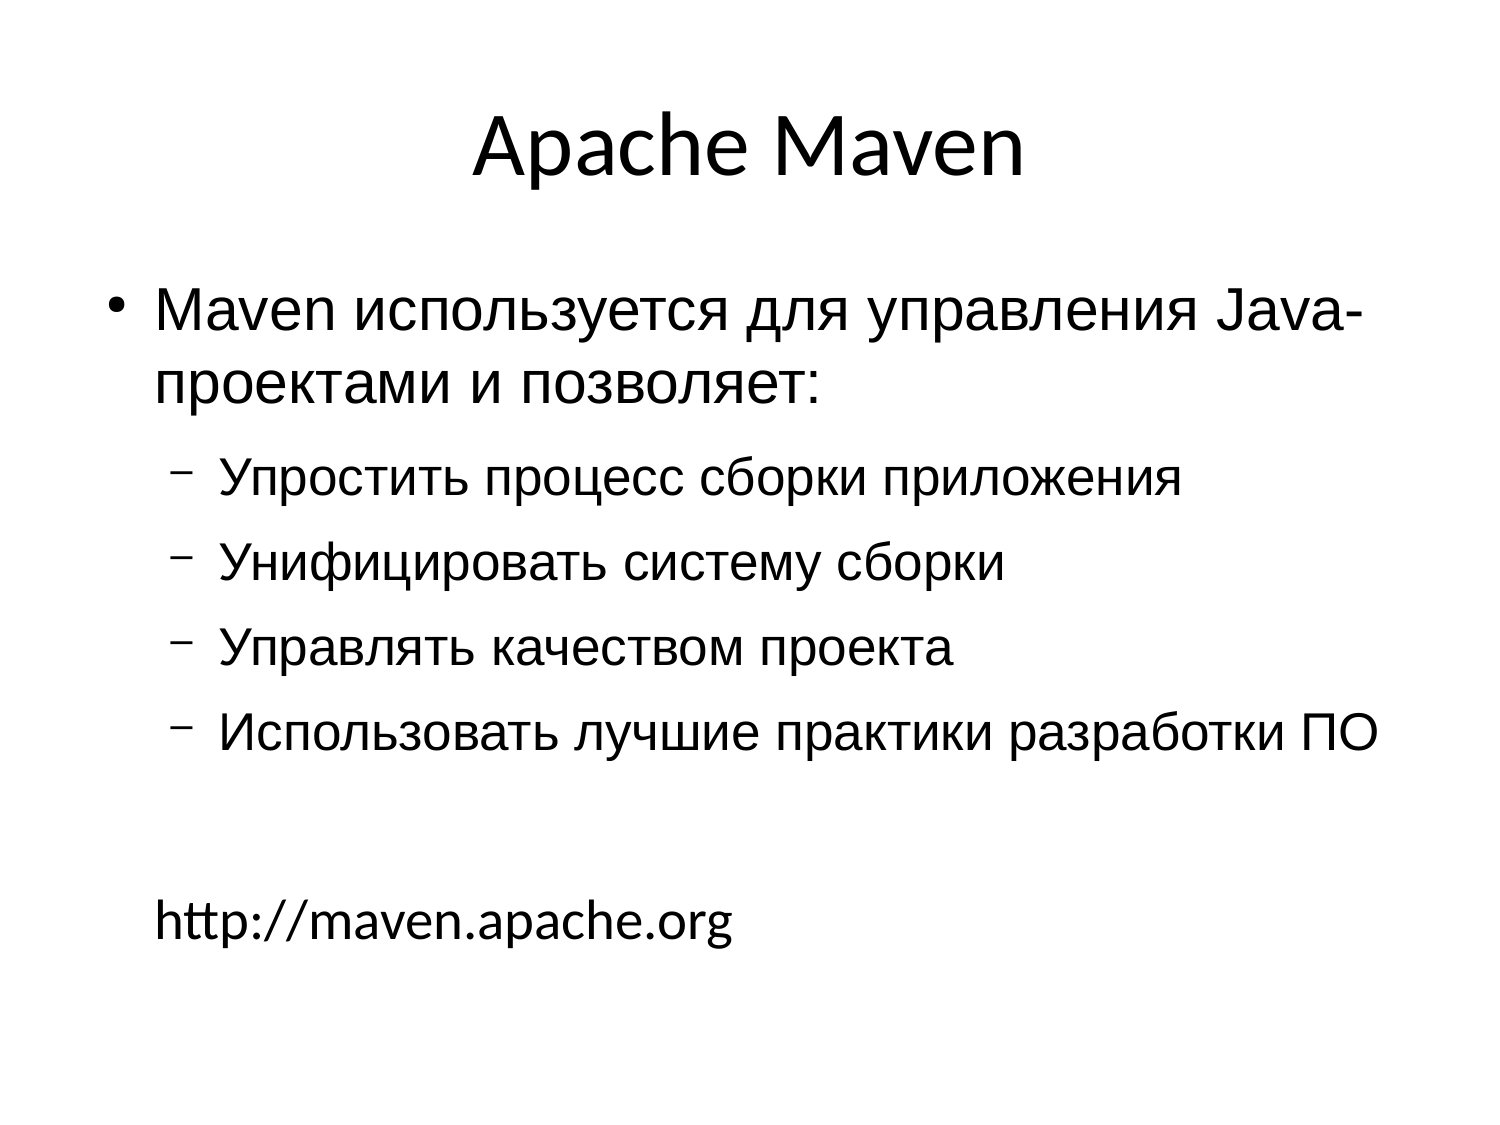

# Apache Maven
Maven используется для управления Java-проектами и позволяет:
Упростить процесс сборки приложения
Унифицировать систему сборки
Управлять качеством проекта
Использовать лучшие практики разработки ПО
http://maven.apache.org